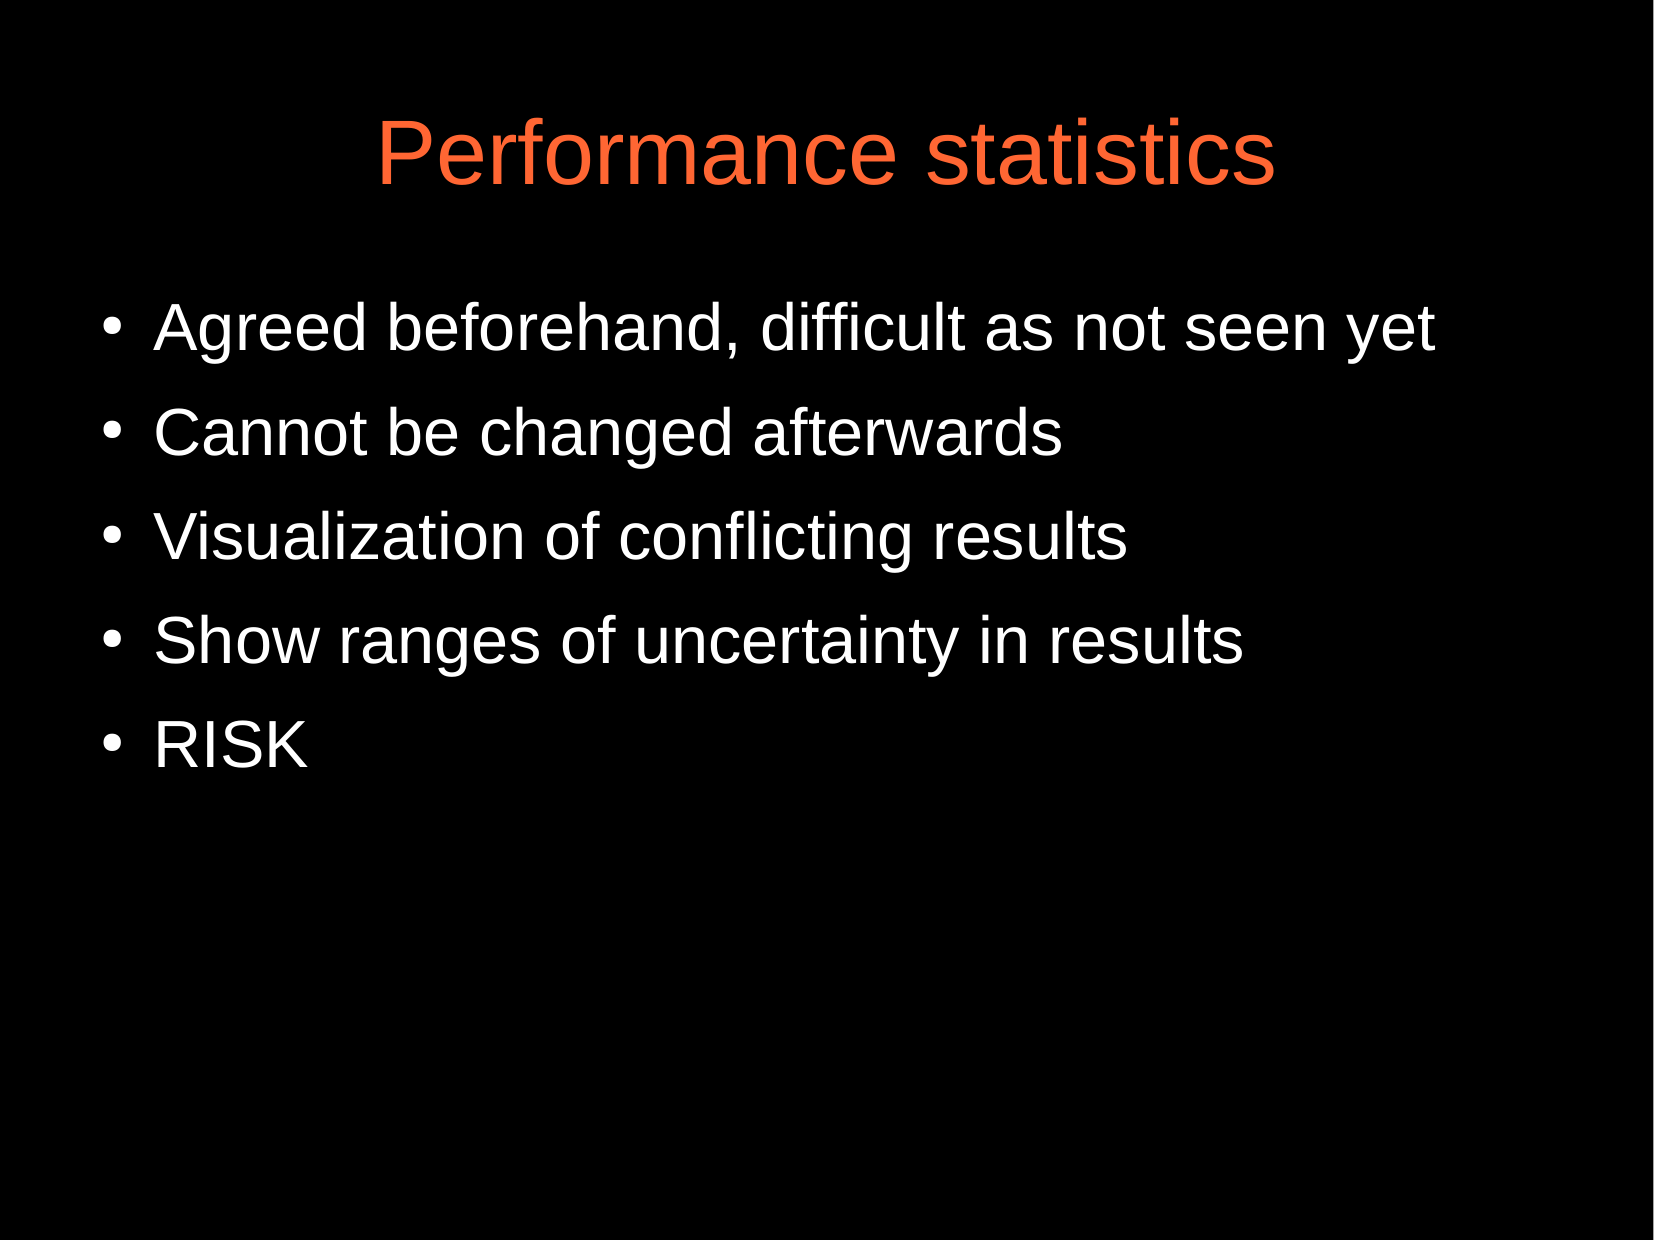

# Performance statistics
Agreed beforehand, difficult as not seen yet
Cannot be changed afterwards
Visualization of conflicting results
Show ranges of uncertainty in results
RISK